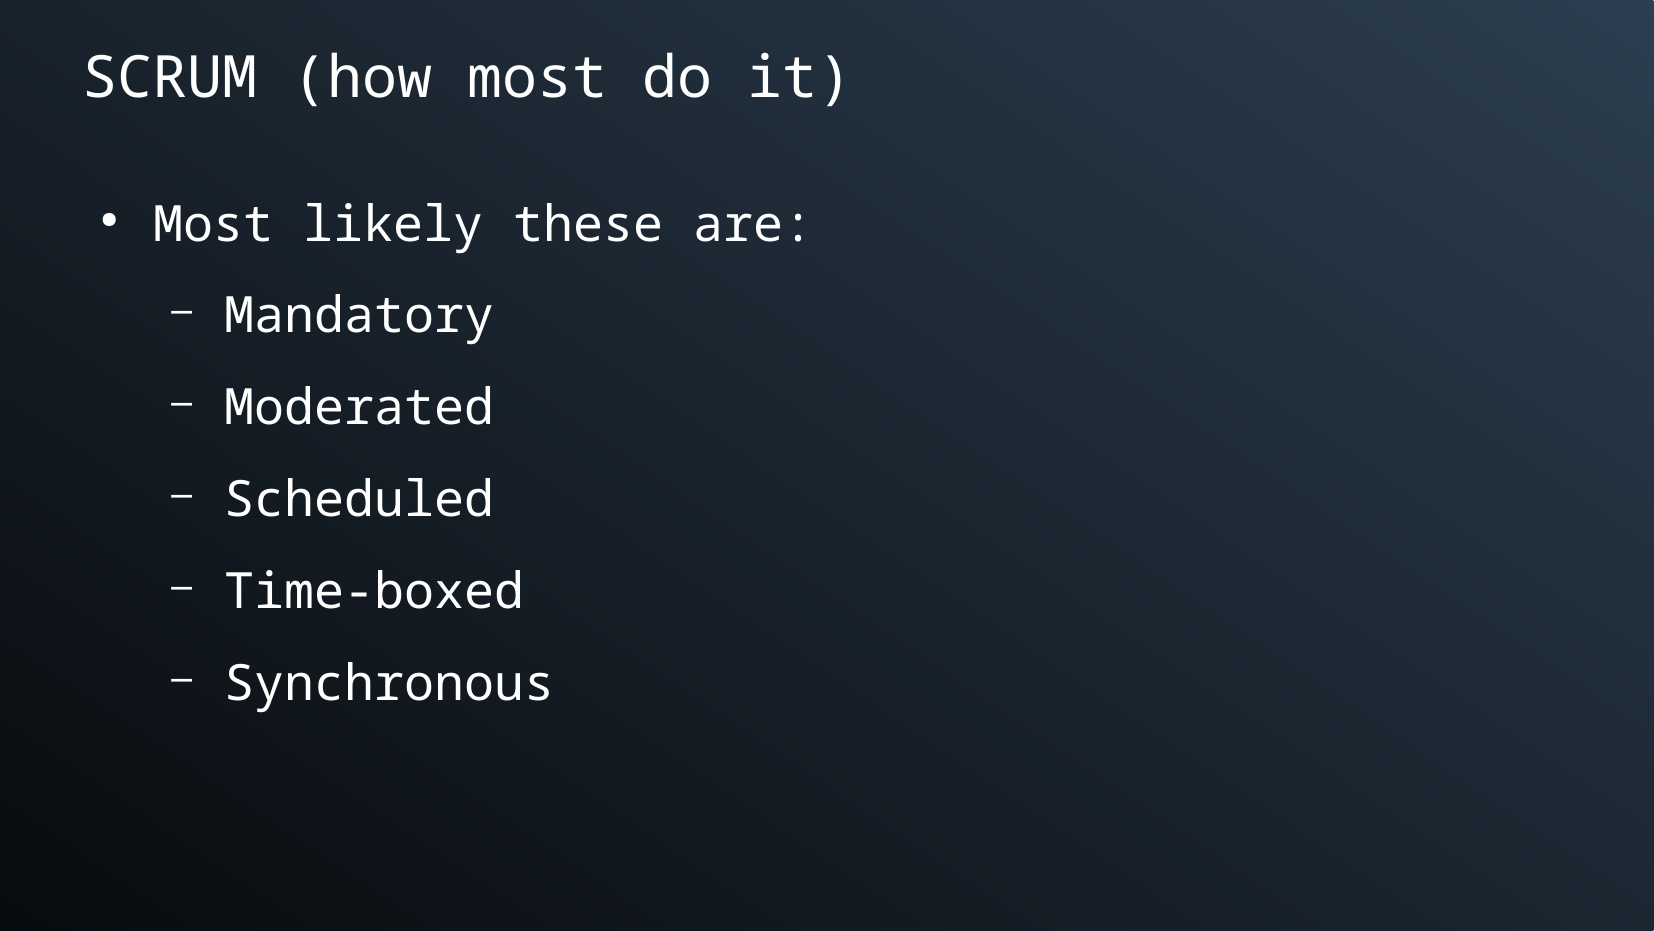

# SCRUM (how most do it)
Most likely these are:
Mandatory
Moderated
Scheduled
Time-boxed
Synchronous